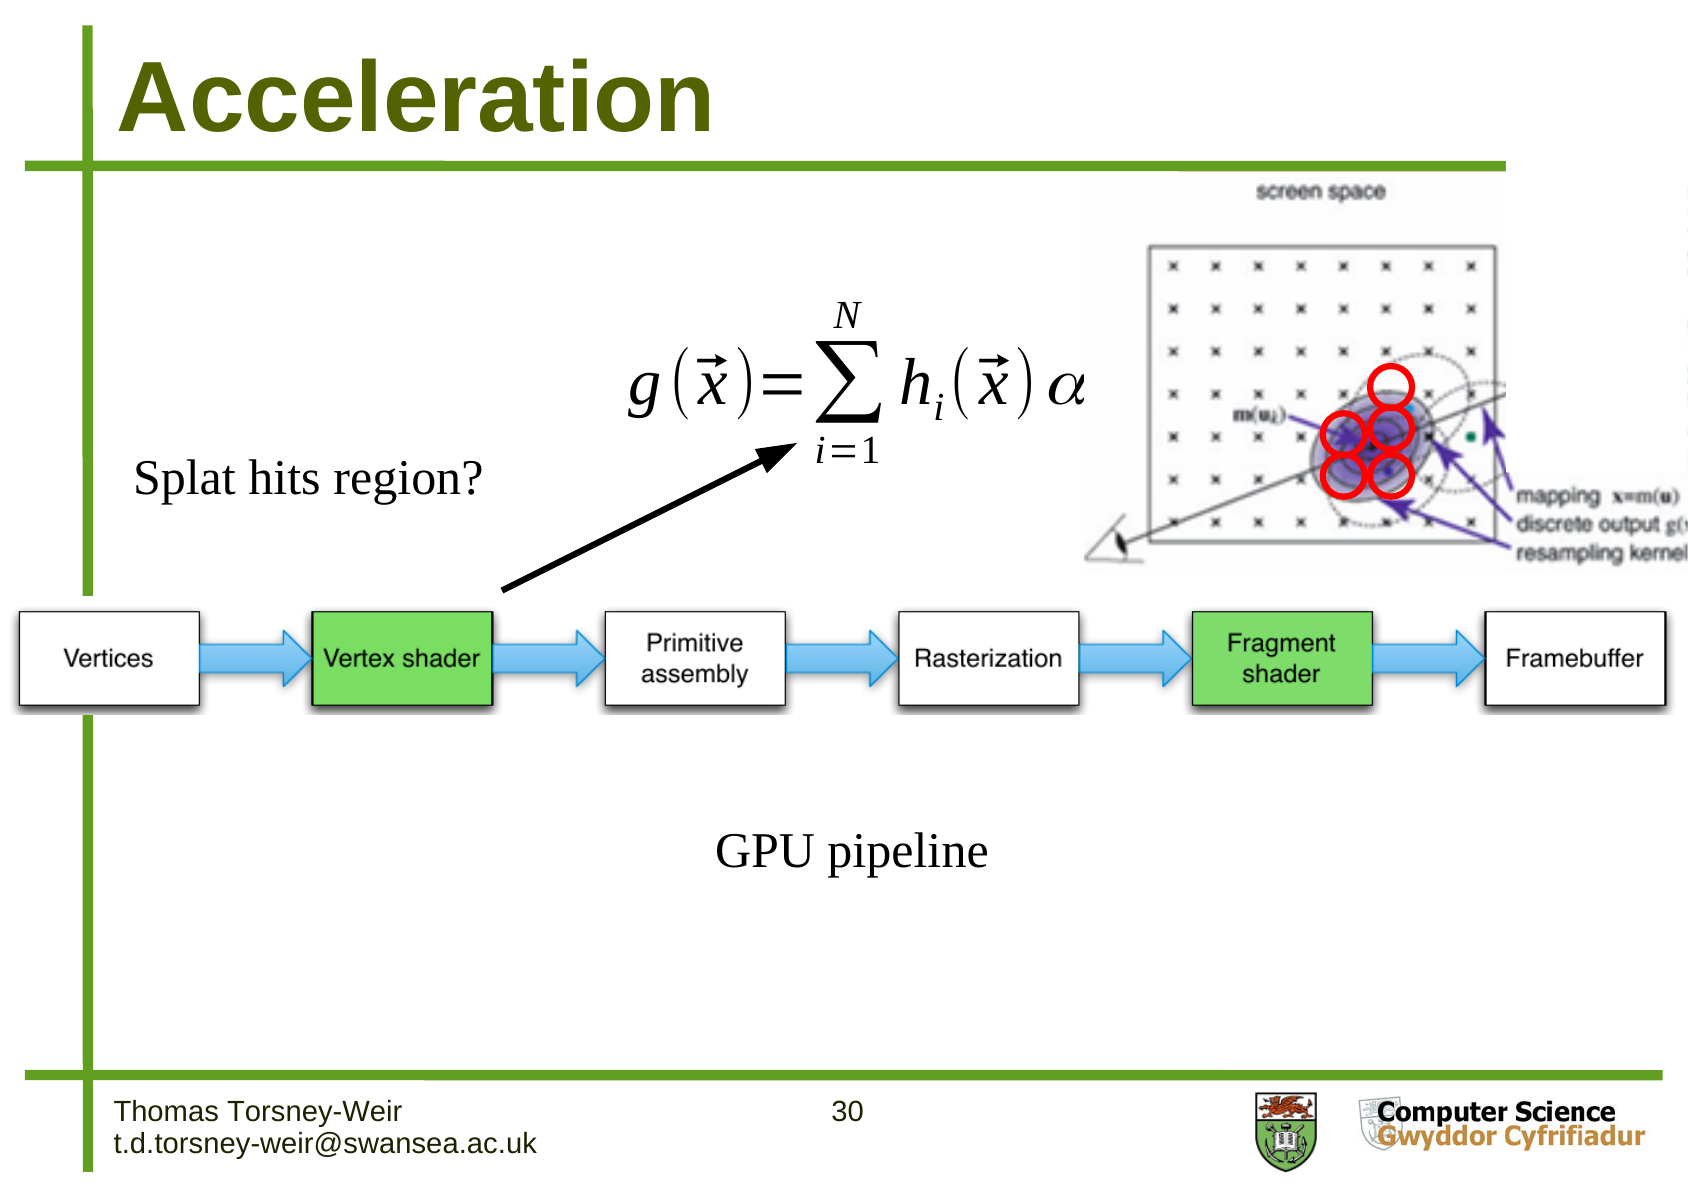

# Acceleration
Splat hits region?
GPU pipeline